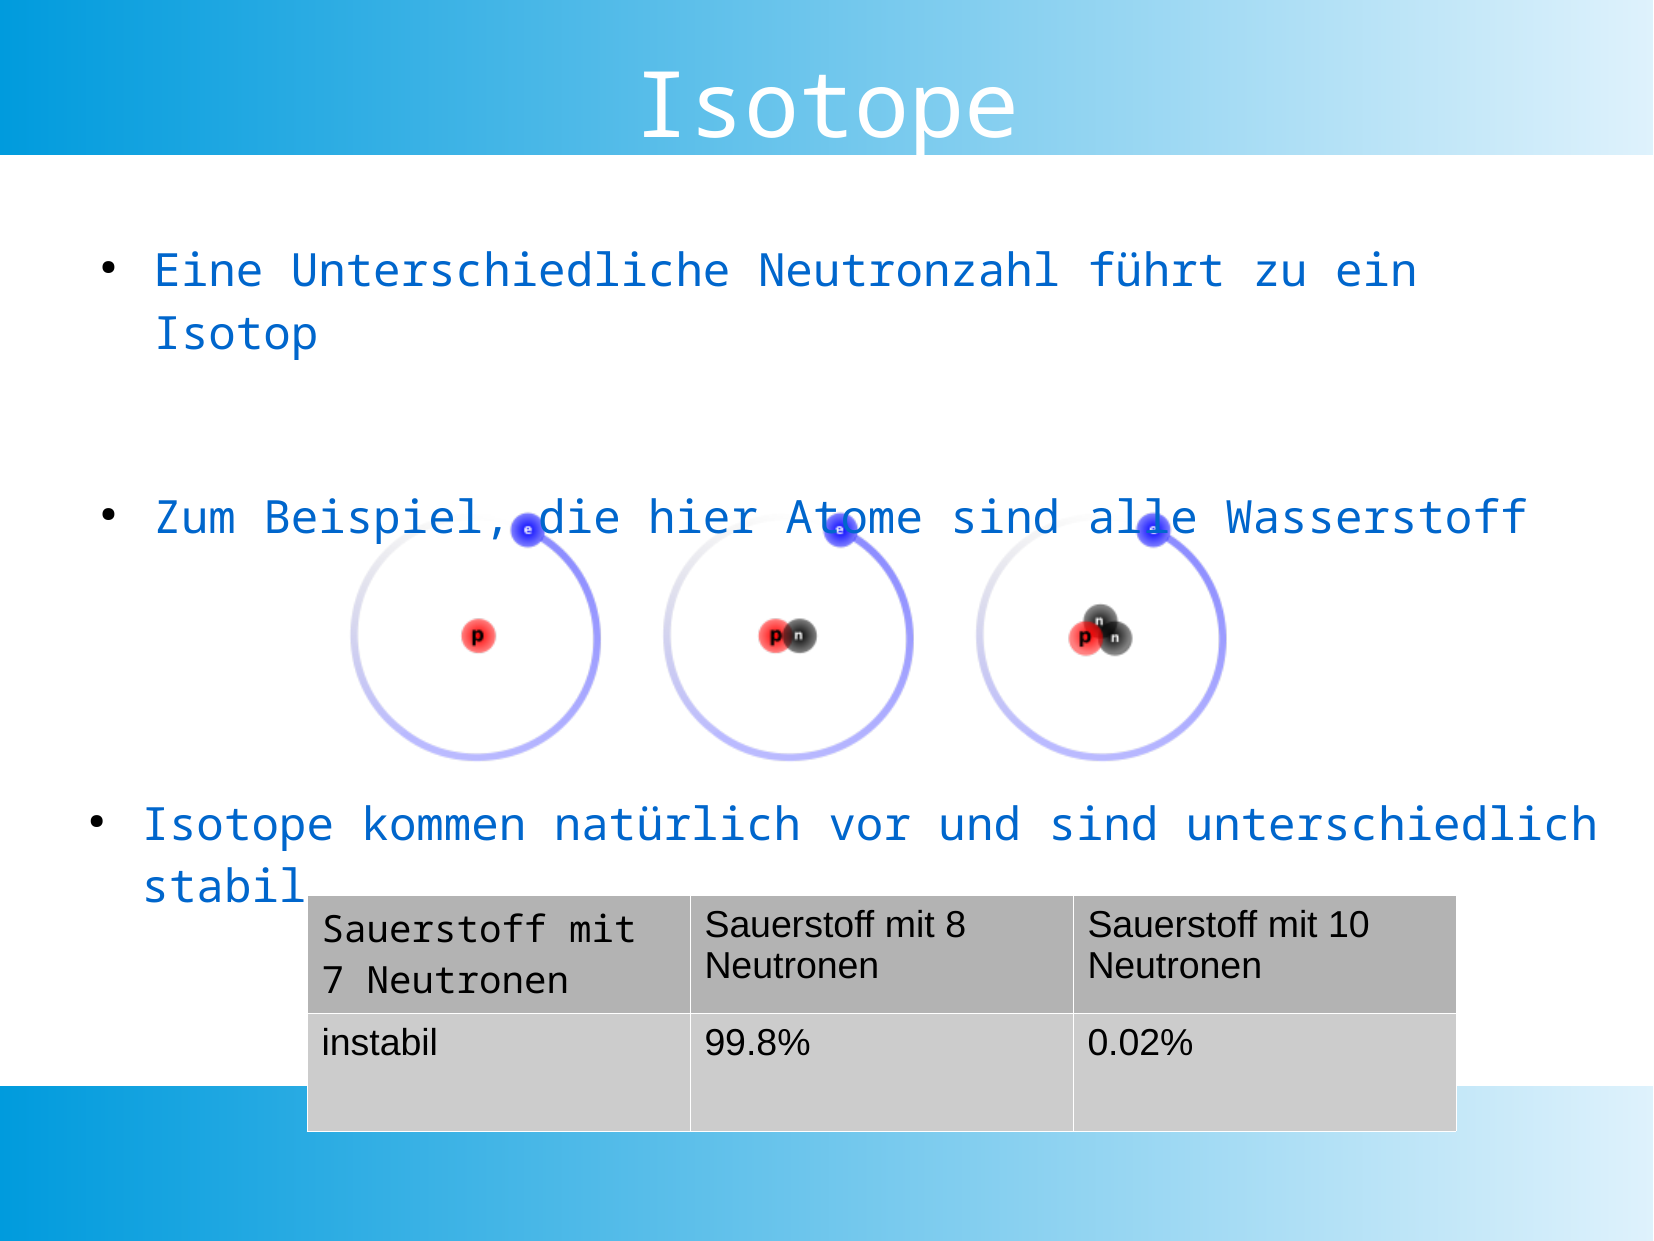

# Isotope
Eine Unterschiedliche Neutronzahl führt zu ein Isotop
Zum Beispiel, die hier Atome sind alle Wasserstoff
Isotope kommen natürlich vor und sind unterschiedlich stabil
| Sauerstoff mit 7 Neutronen | Sauerstoff mit 8 Neutronen | Sauerstoff mit 10 Neutronen |
| --- | --- | --- |
| instabil | 99.8% | 0.02% |